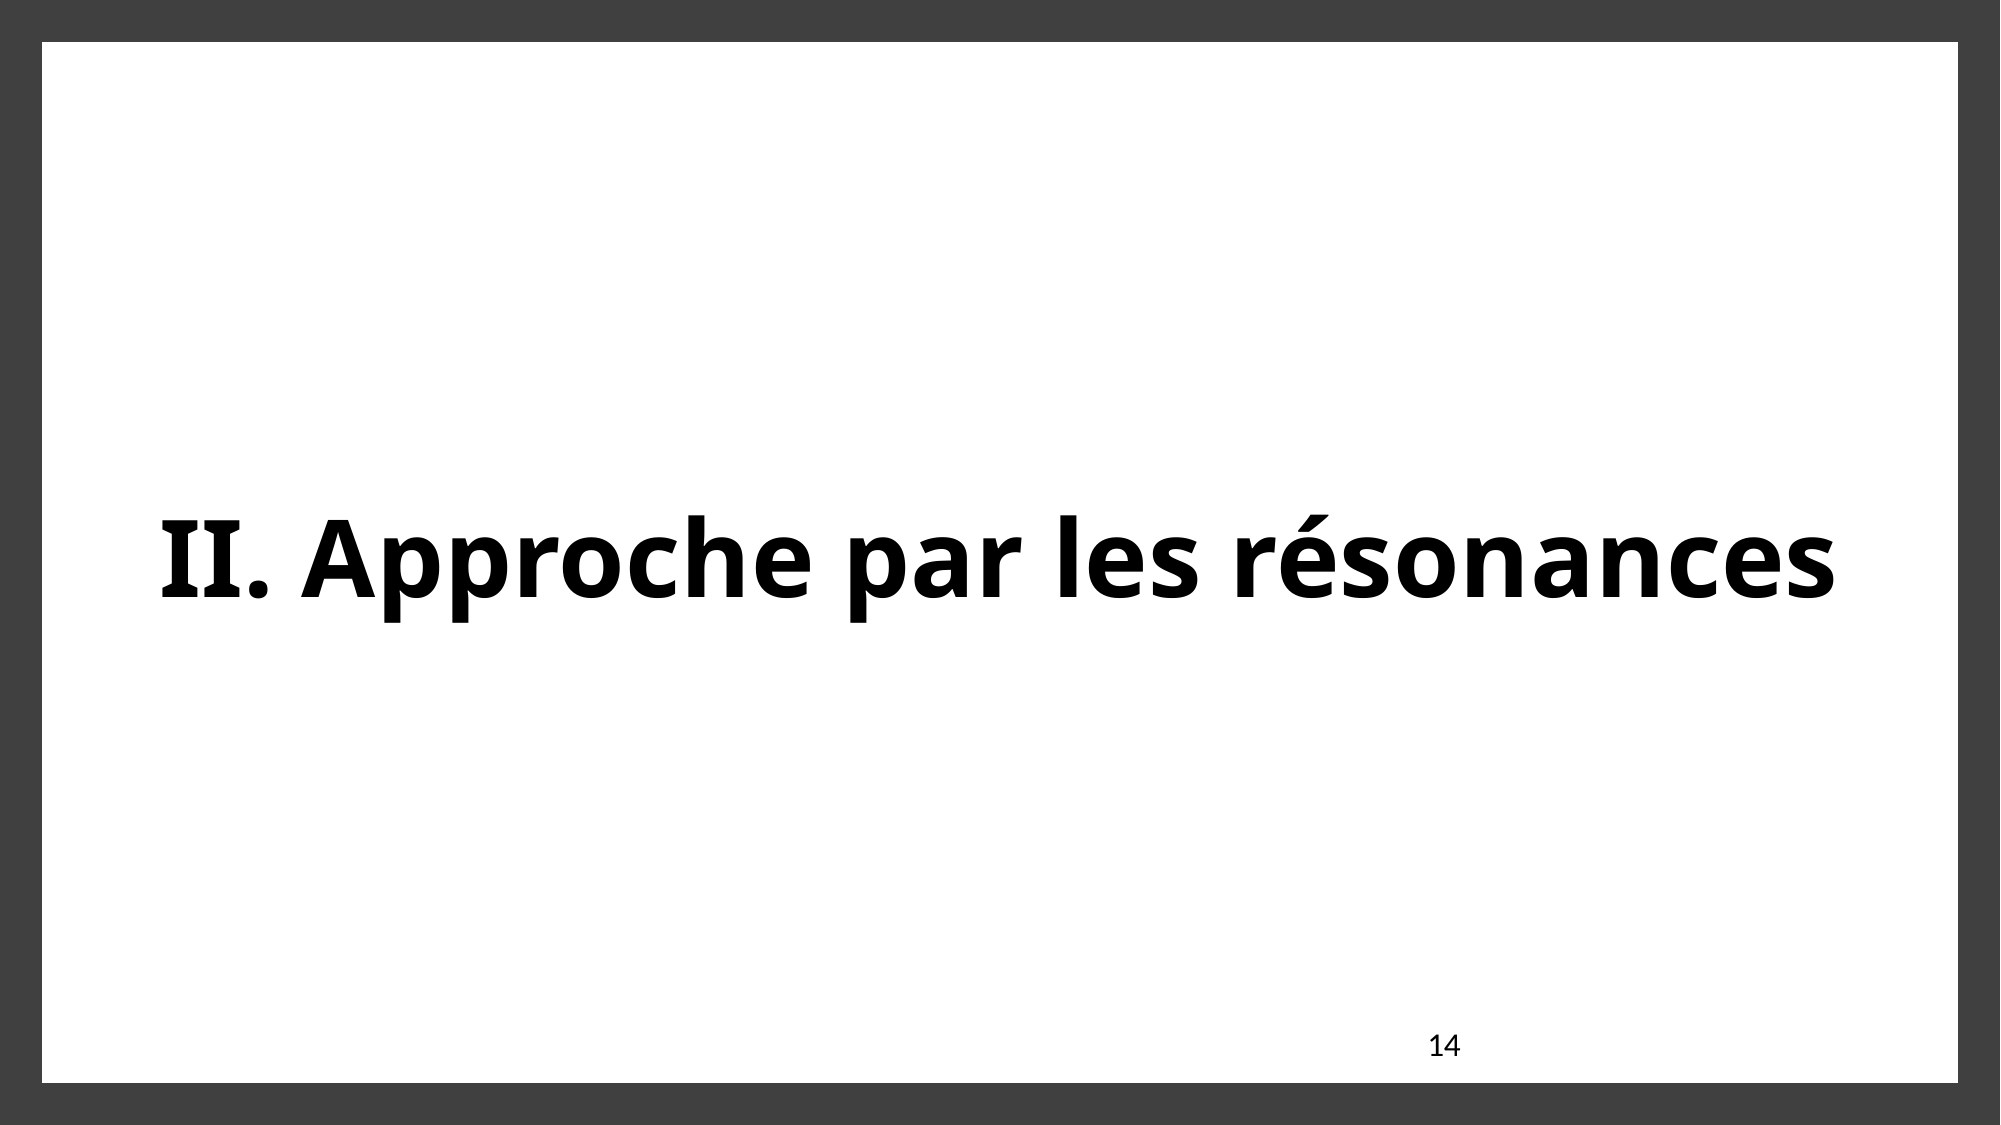

# II. Approche par les résonances
14